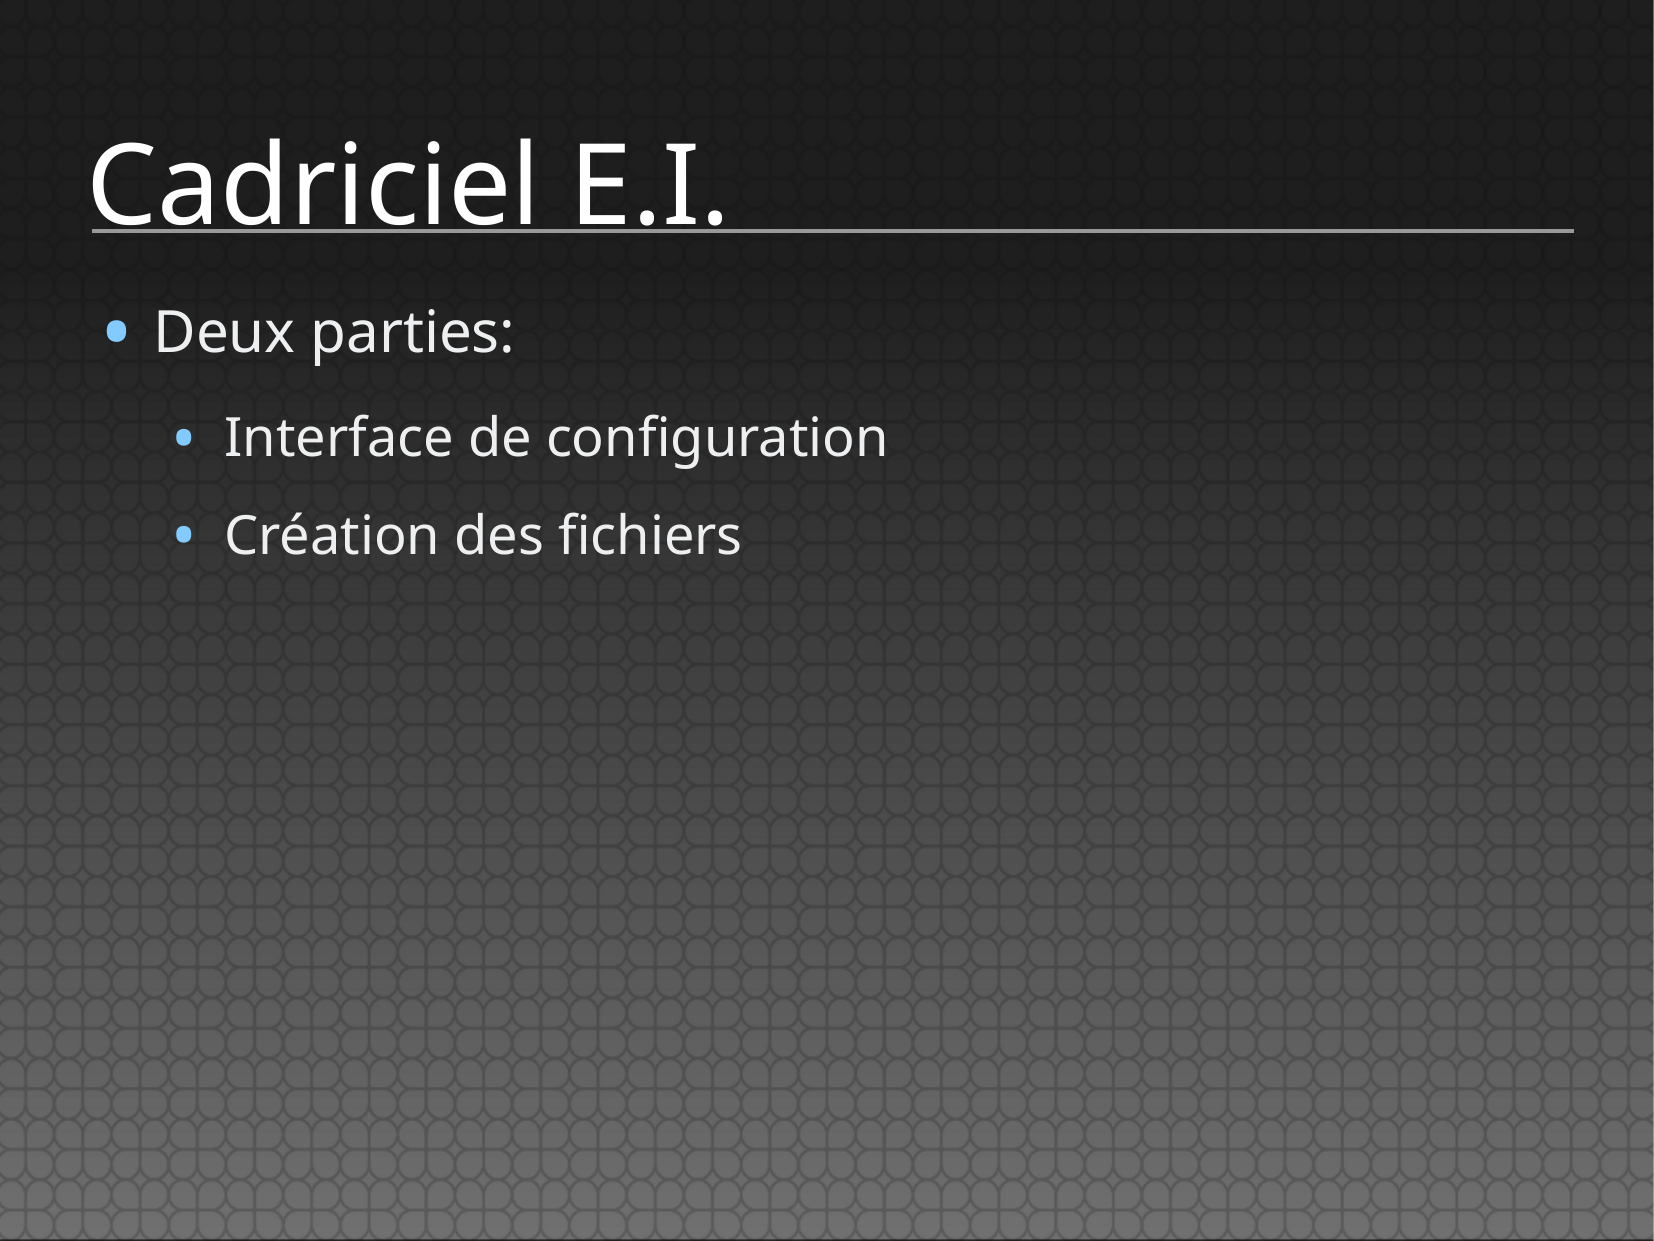

# Cadriciel E.I.
Deux parties:
Interface de configuration
Création des fichiers